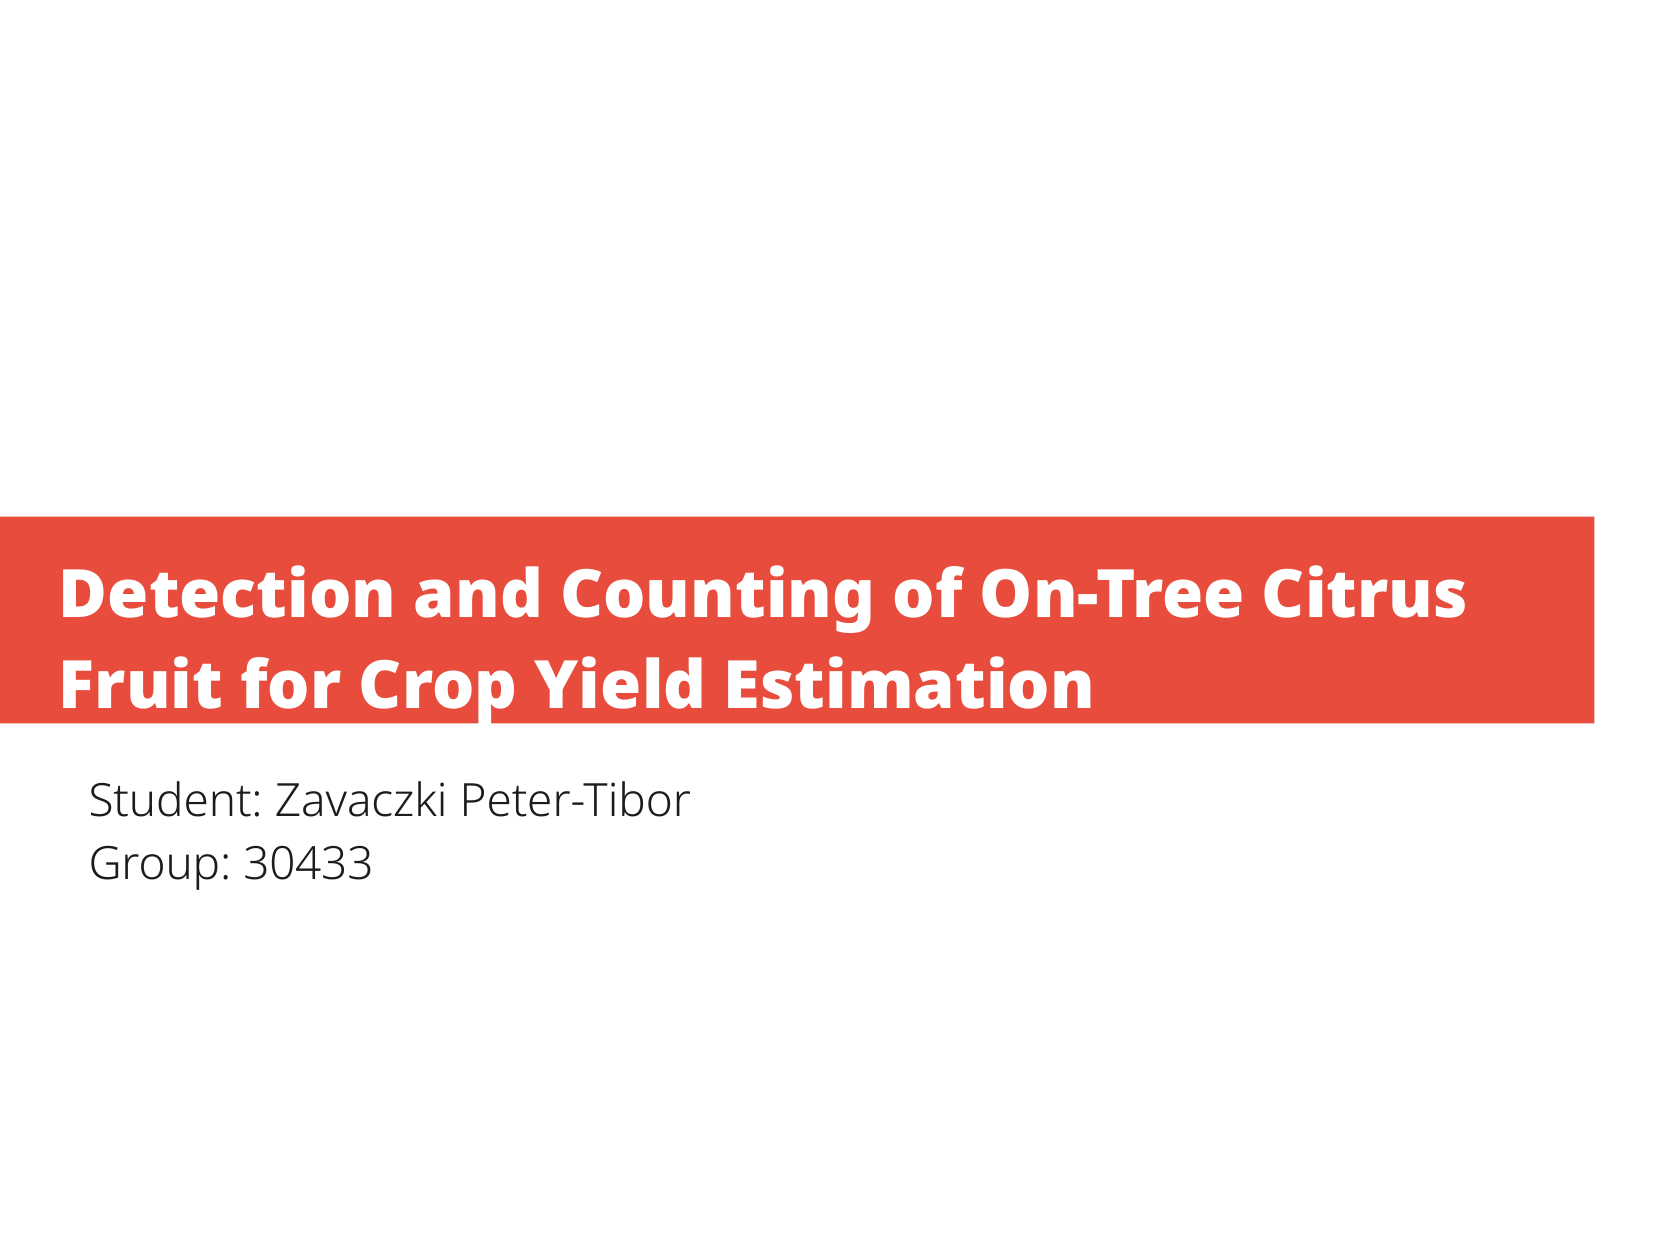

# Detection and Counting of On-Tree Citrus Fruit for Crop Yield Estimation
Student: Zavaczki Peter-Tibor
Group: 30433